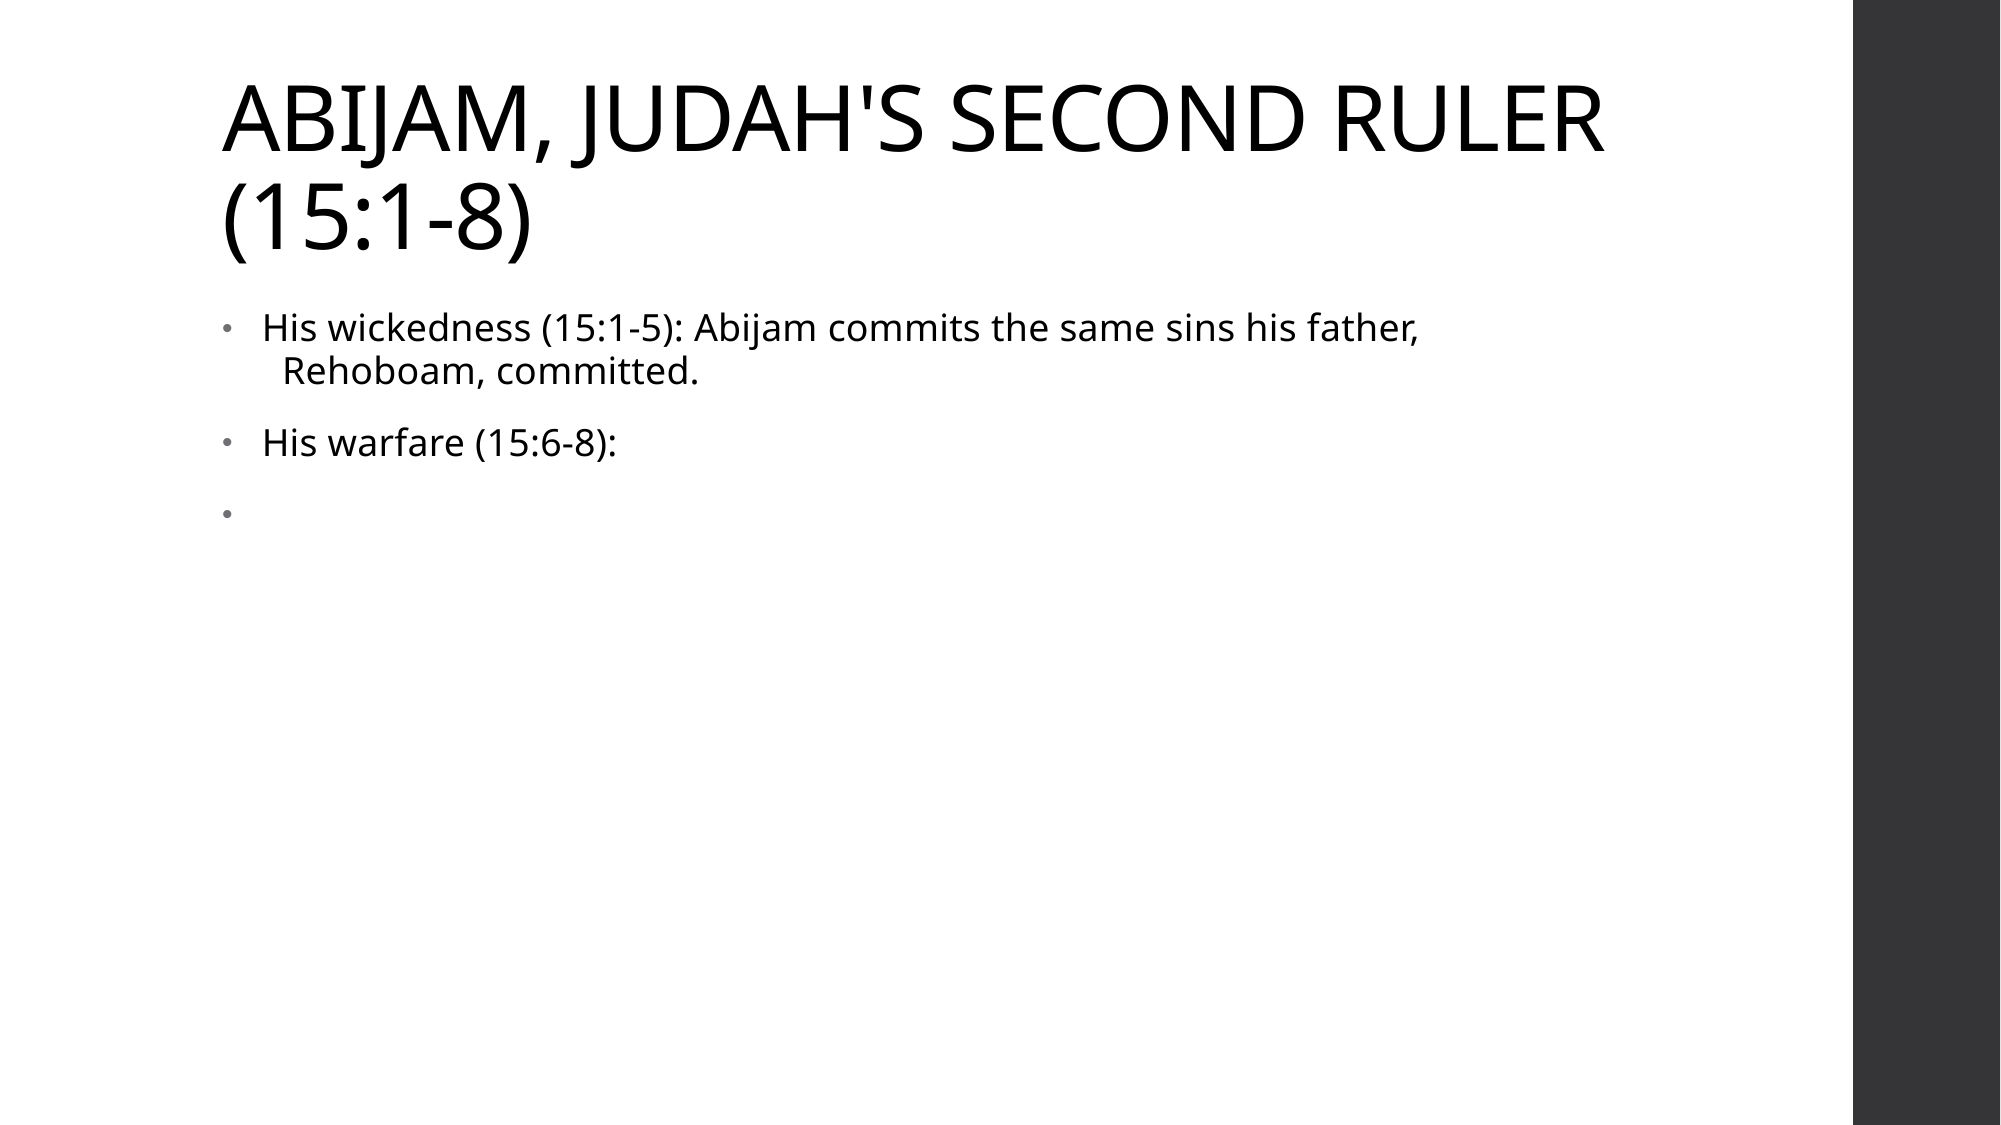

# ABIJAM, JUDAH'S SECOND RULER (15:1-8)
 His wickedness (15:1-5): Abijam commits the same sins his father, Rehoboam, committed.
 His warfare (15:6-8):